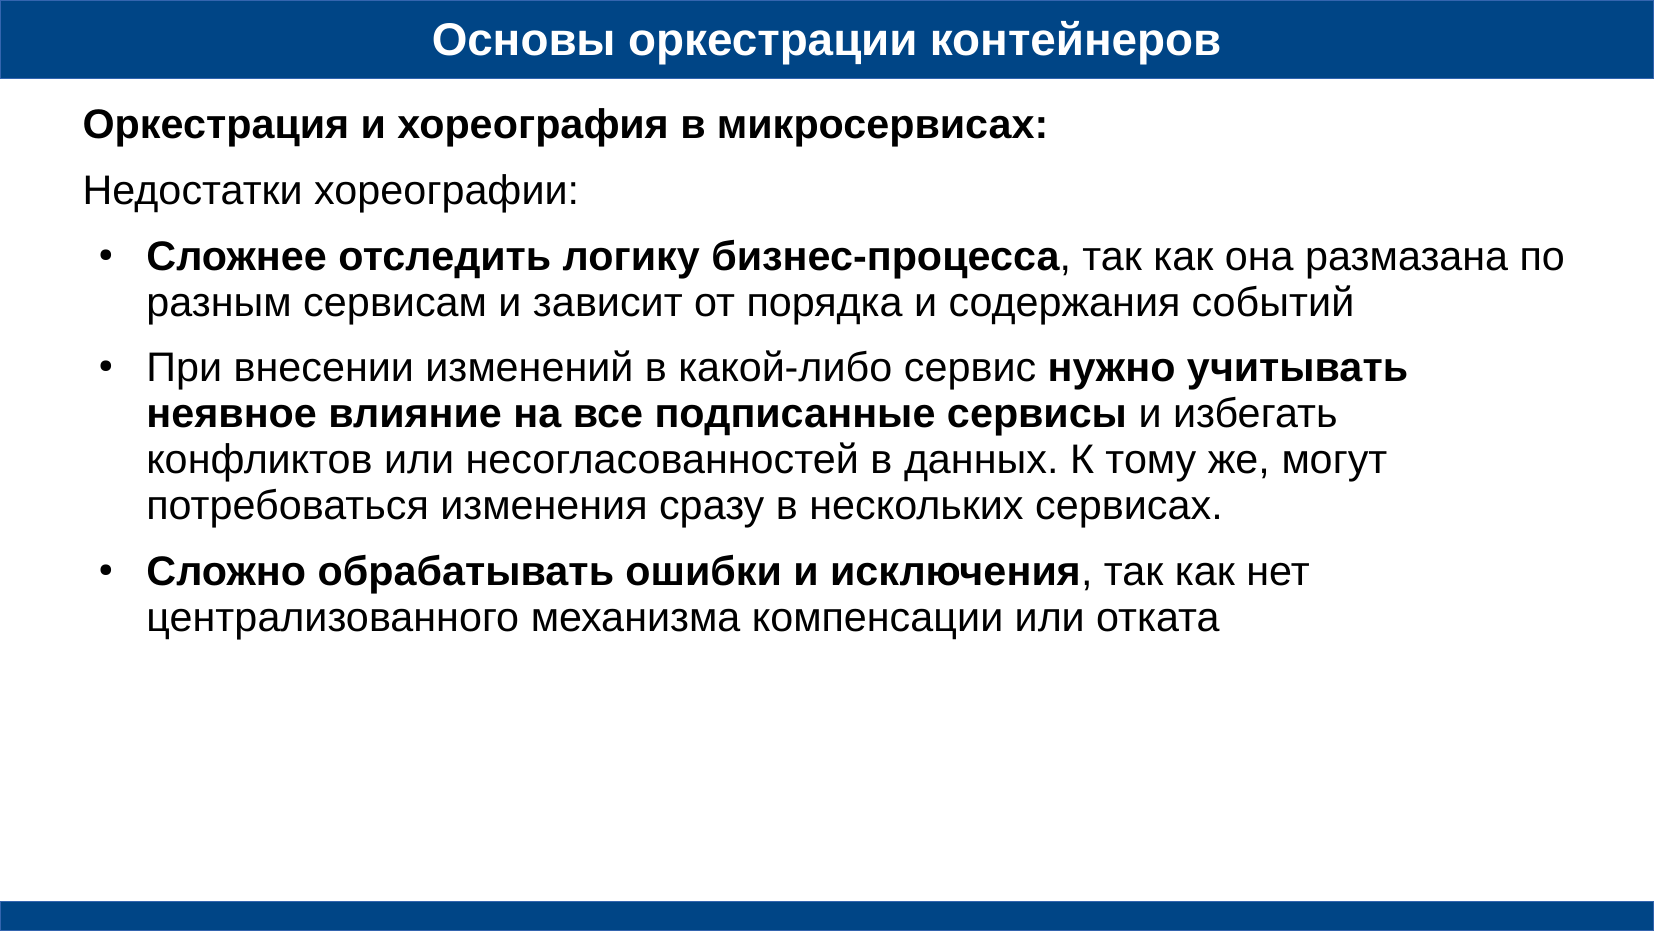

# Основы оркестрации контейнеров
Оркестрация и хореография в микросервисах:
Недостатки хореографии:
Сложнее отследить логику бизнес-процесса, так как она размазана по разным сервисам и зависит от порядка и содержания событий
При внесении изменений в какой-либо сервис нужно учитывать неявное влияние на все подписанные сервисы и избегать конфликтов или несогласованностей в данных. К тому же, могут потребоваться изменения сразу в нескольких сервисах.
Сложно обрабатывать ошибки и исключения, так как нет централизованного механизма компенсации или отката